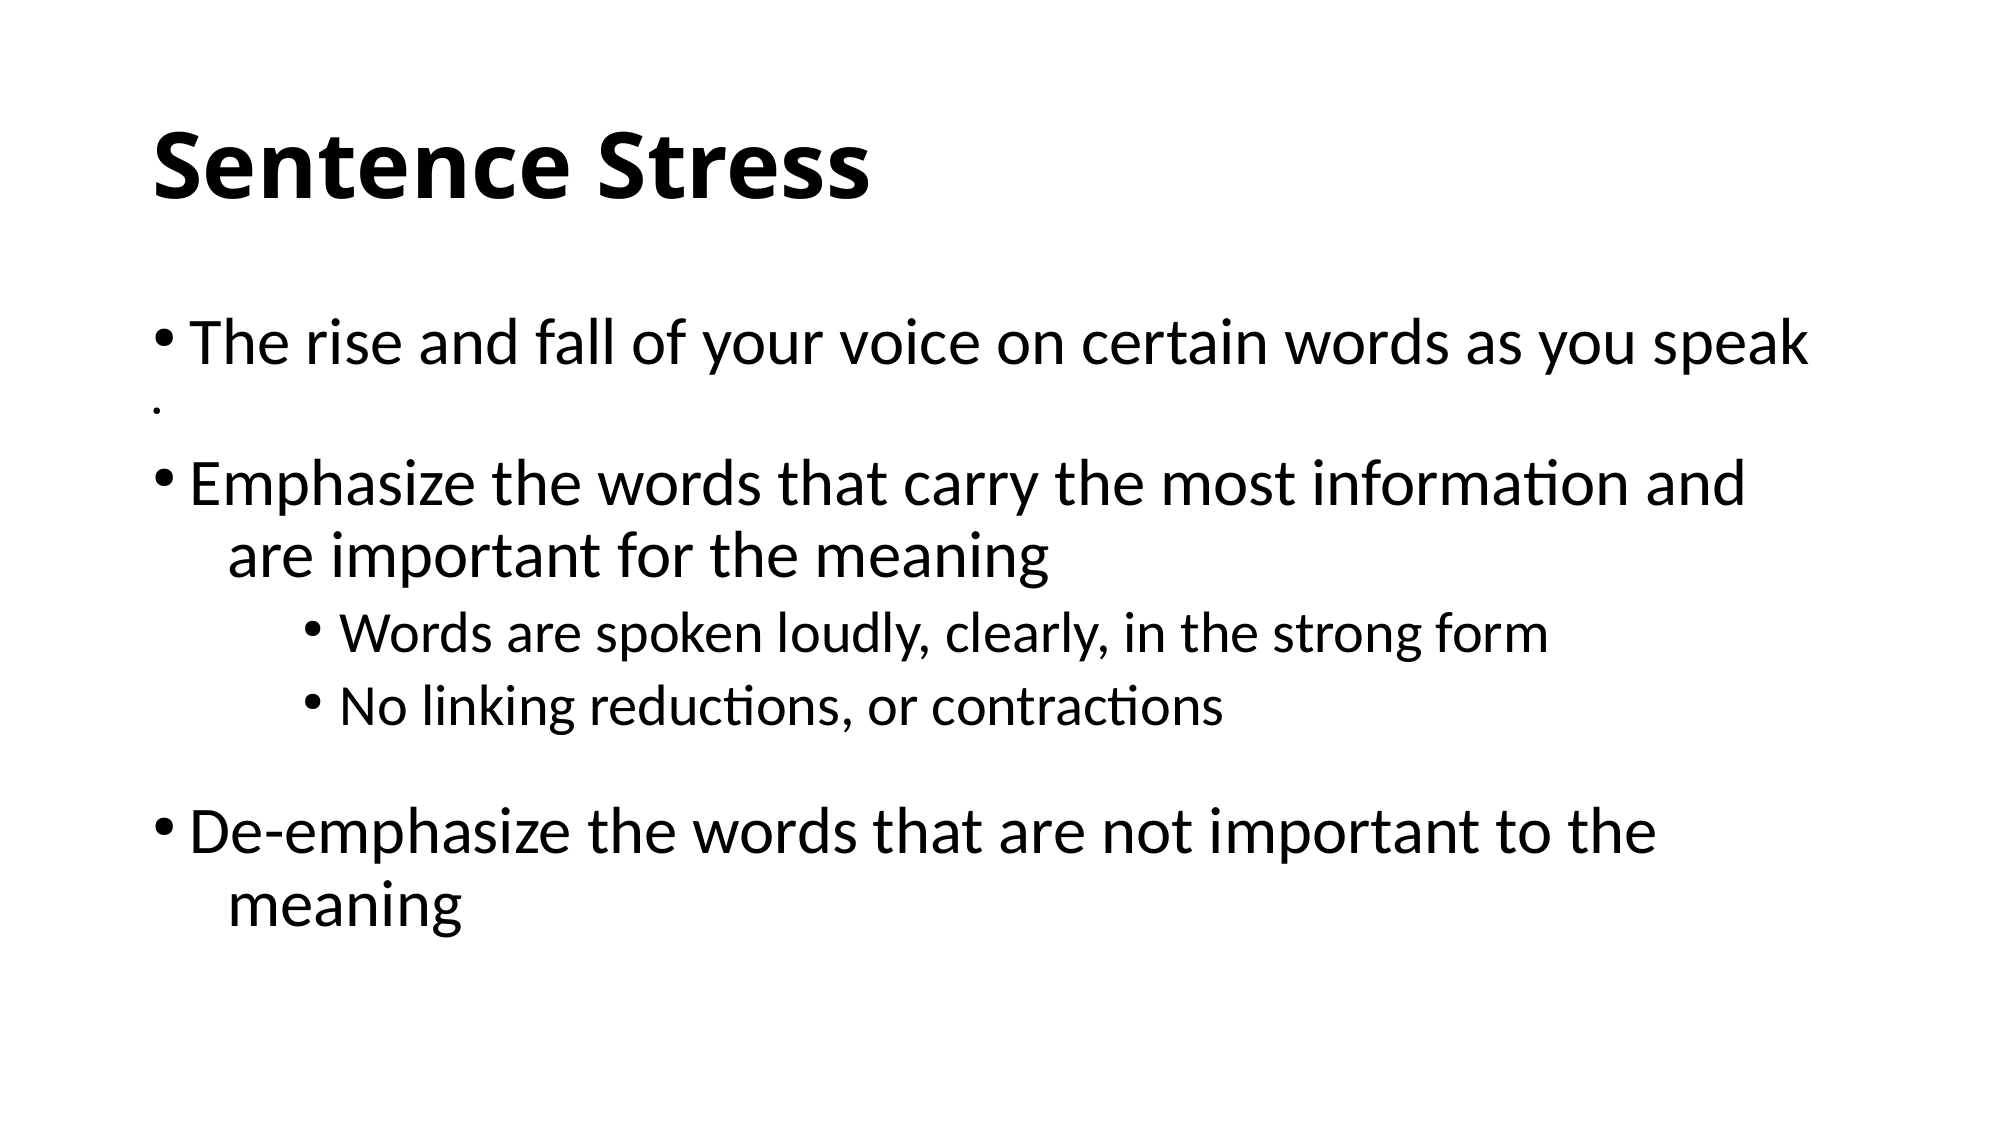

# Sentence Stress
The rise and fall of your voice on certain words as you speak
Emphasize the words that carry the most information and are important for the meaning
Words are spoken loudly, clearly, in the strong form
No linking reductions, or contractions
De-emphasize the words that are not important to the meaning